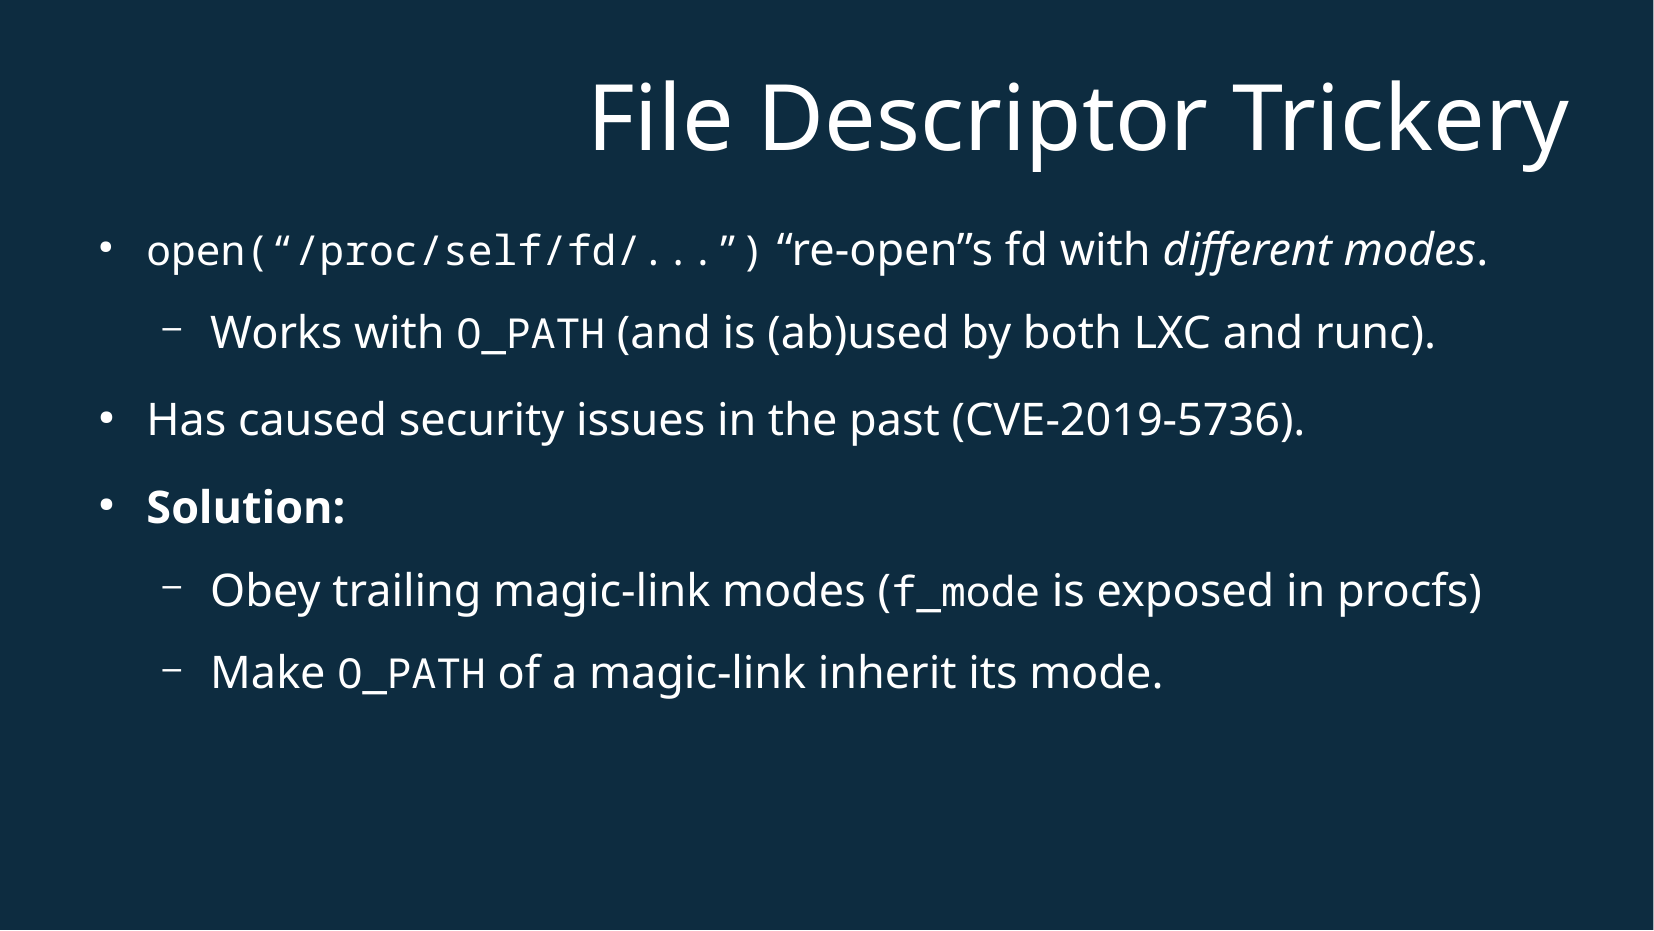

# File Descriptor Trickery
open(“/proc/self/fd/...”) “re-open”s fd with different modes.
Works with O_PATH (and is (ab)used by both LXC and runc).
Has caused security issues in the past (CVE-2019-5736).
Solution:
Obey trailing magic-link modes (f_mode is exposed in procfs)
Make O_PATH of a magic-link inherit its mode.